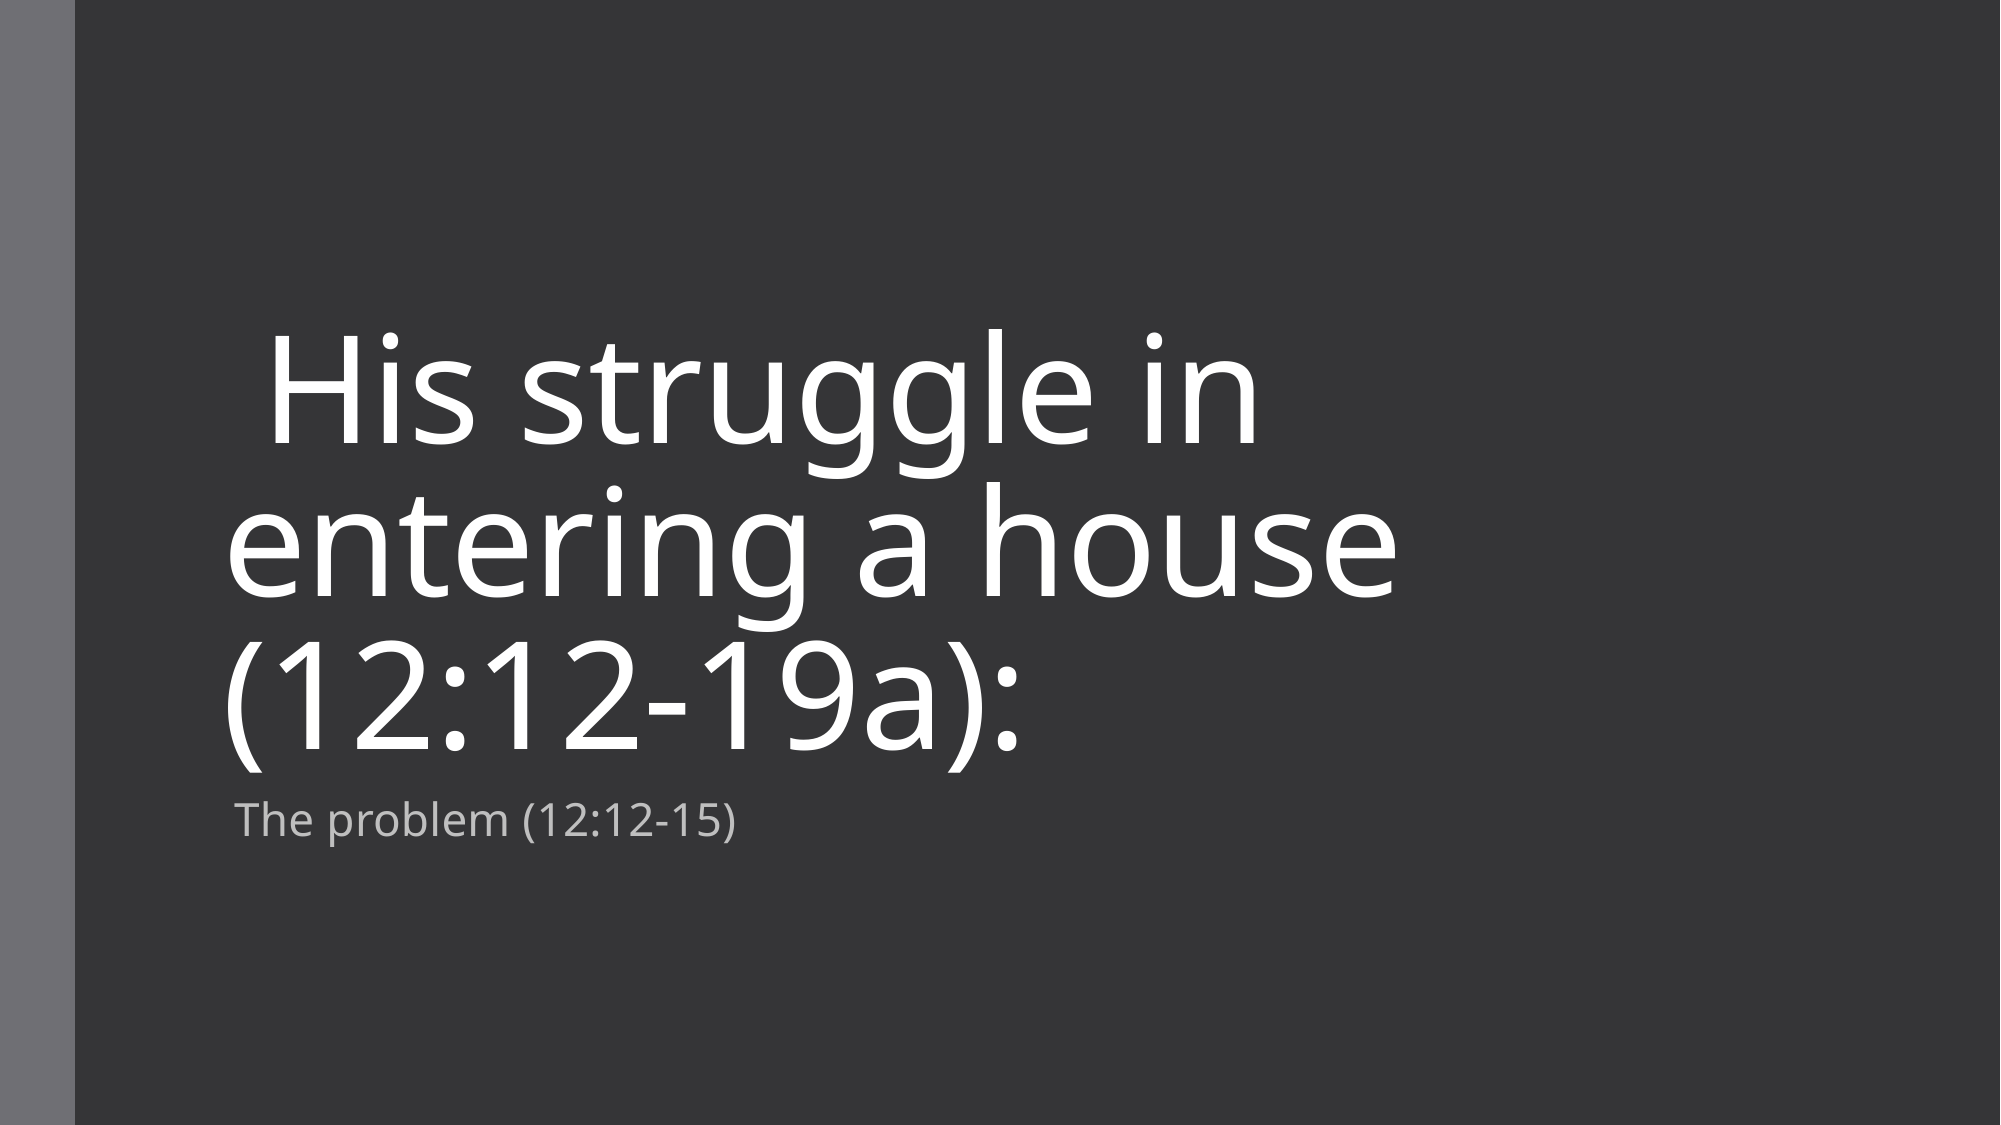

# His struggle in entering a house (12:12-19a):
 The problem (12:12-15)